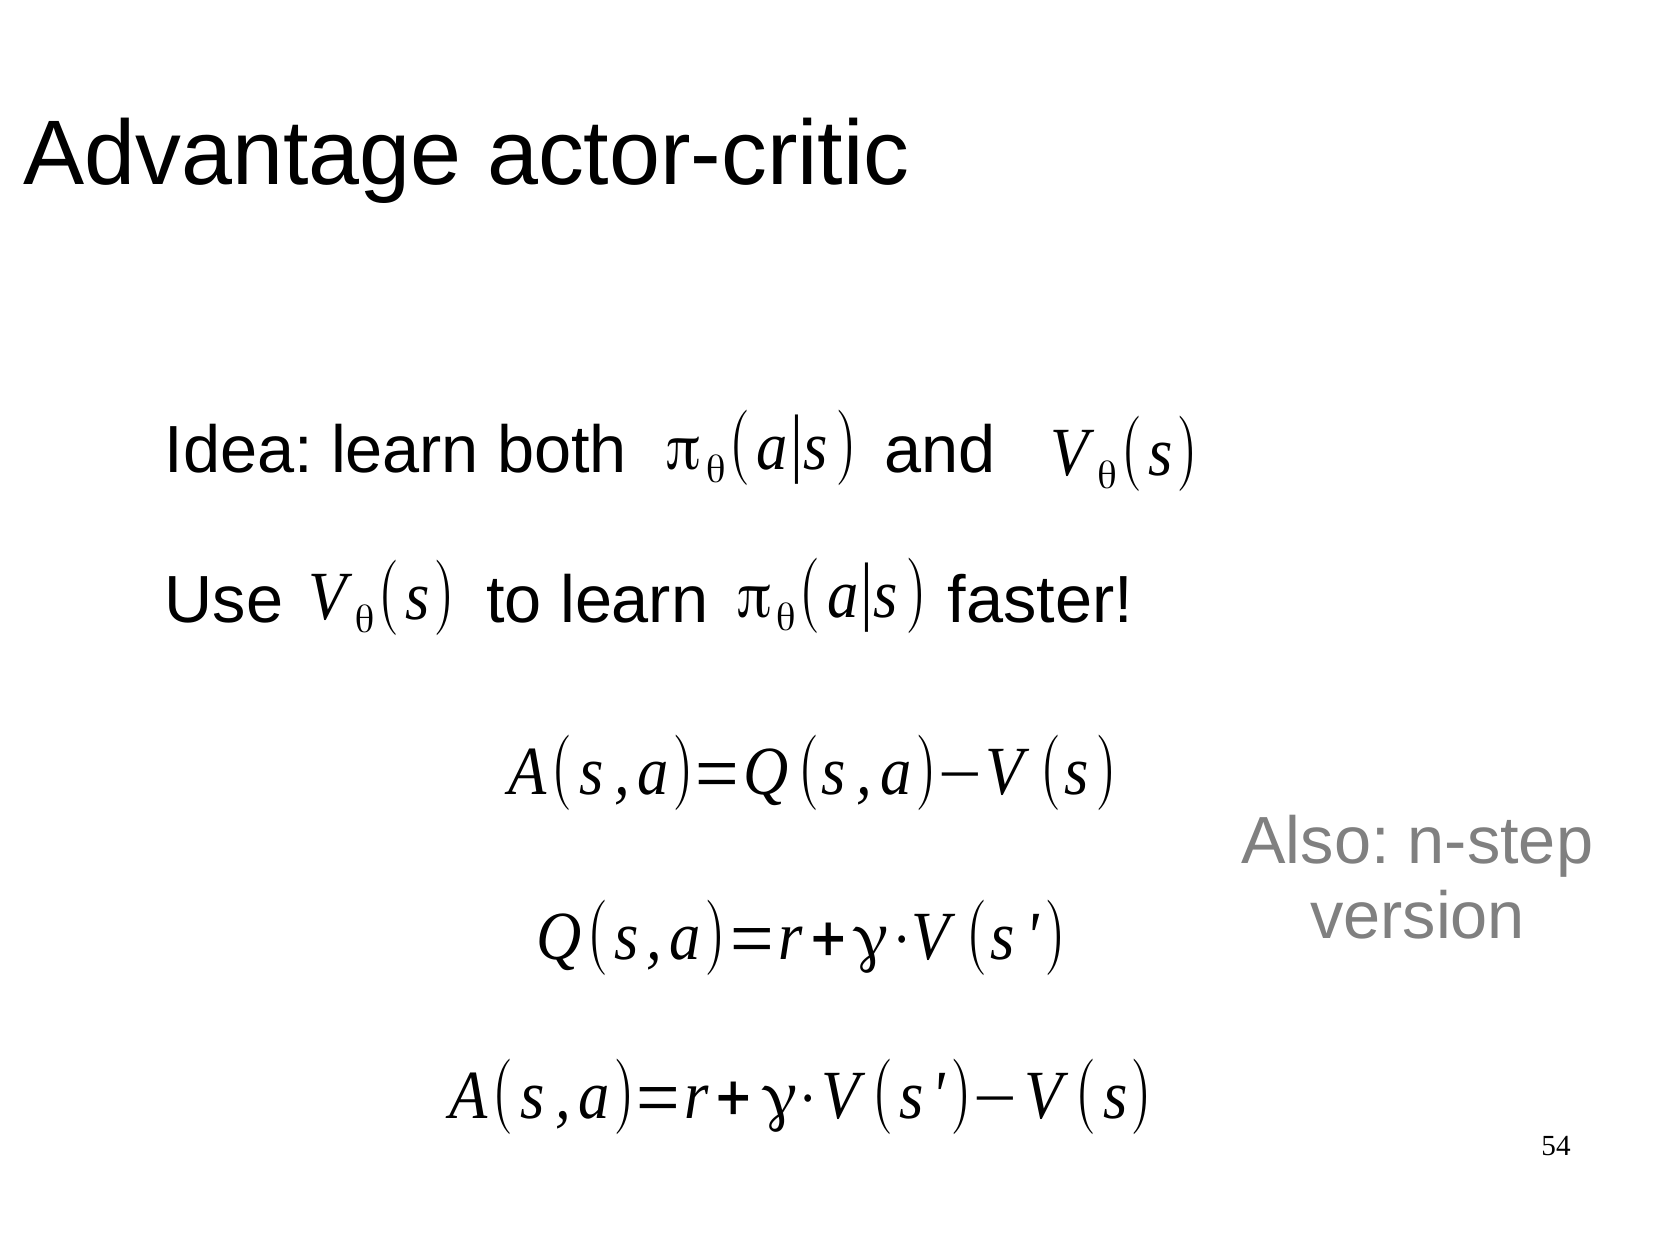

# Advantage actor-critic
Idea: learn both and
Use to learn faster!
Also: n-step version
54